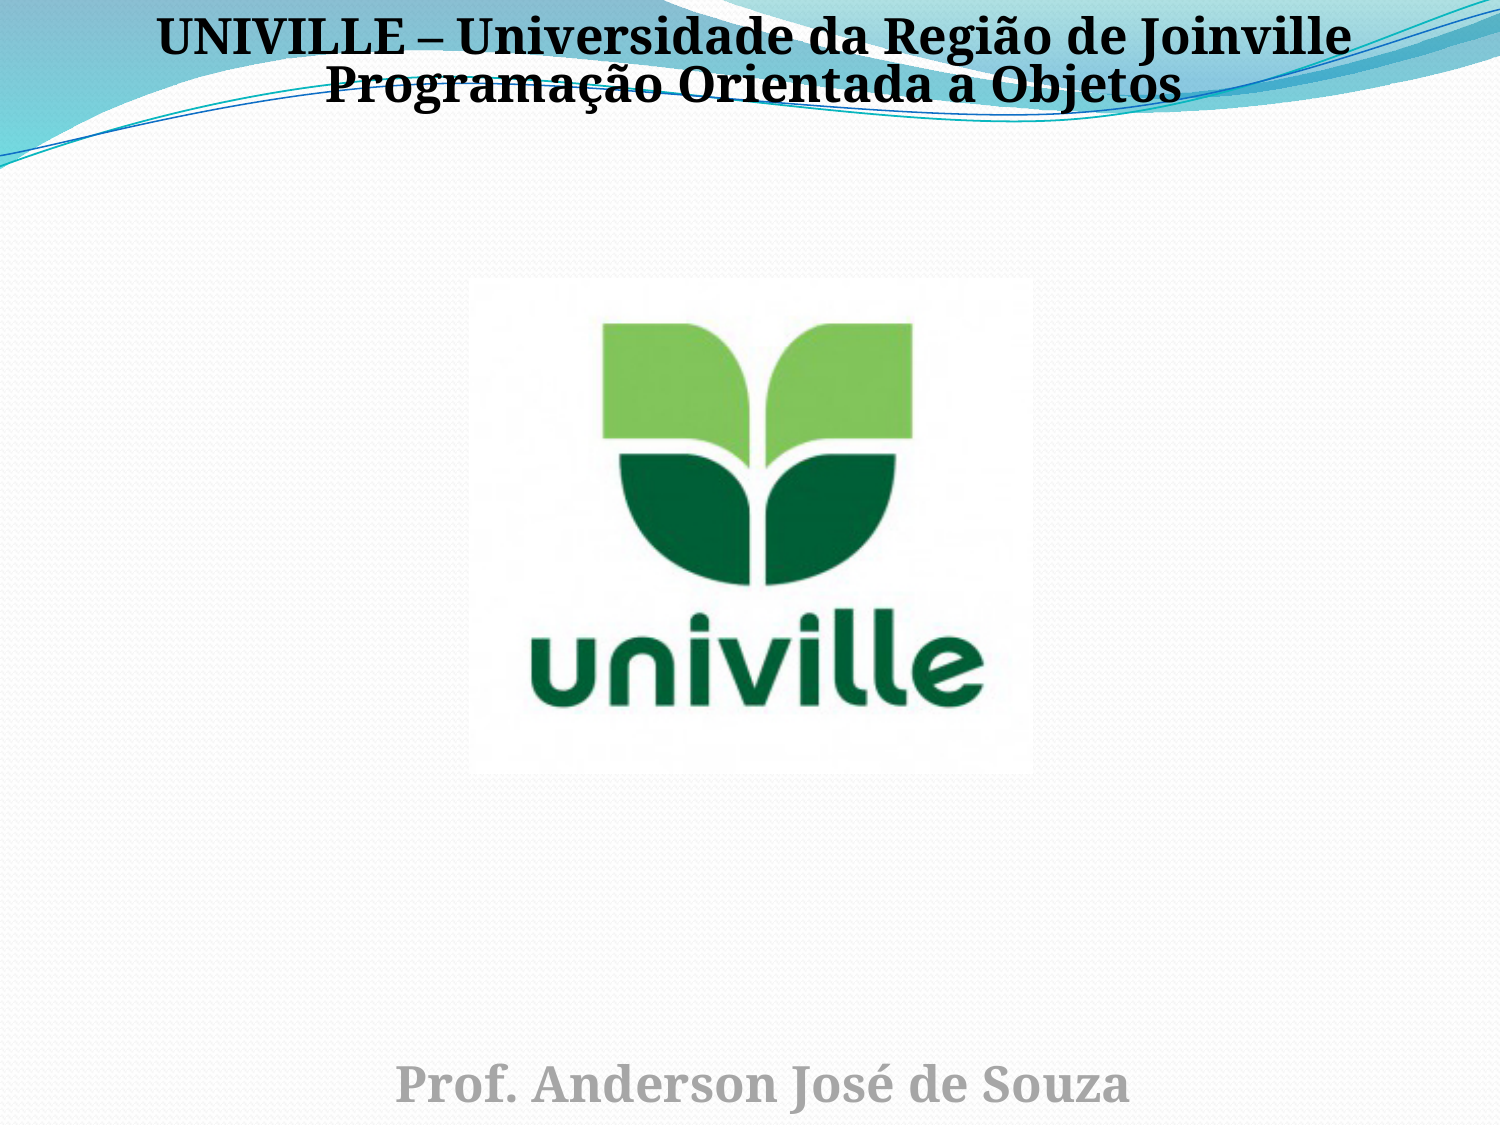

UNIVILLE – Universidade da Região de Joinville
Programação Orientada a Objetos
Prof. Anderson José de Souza